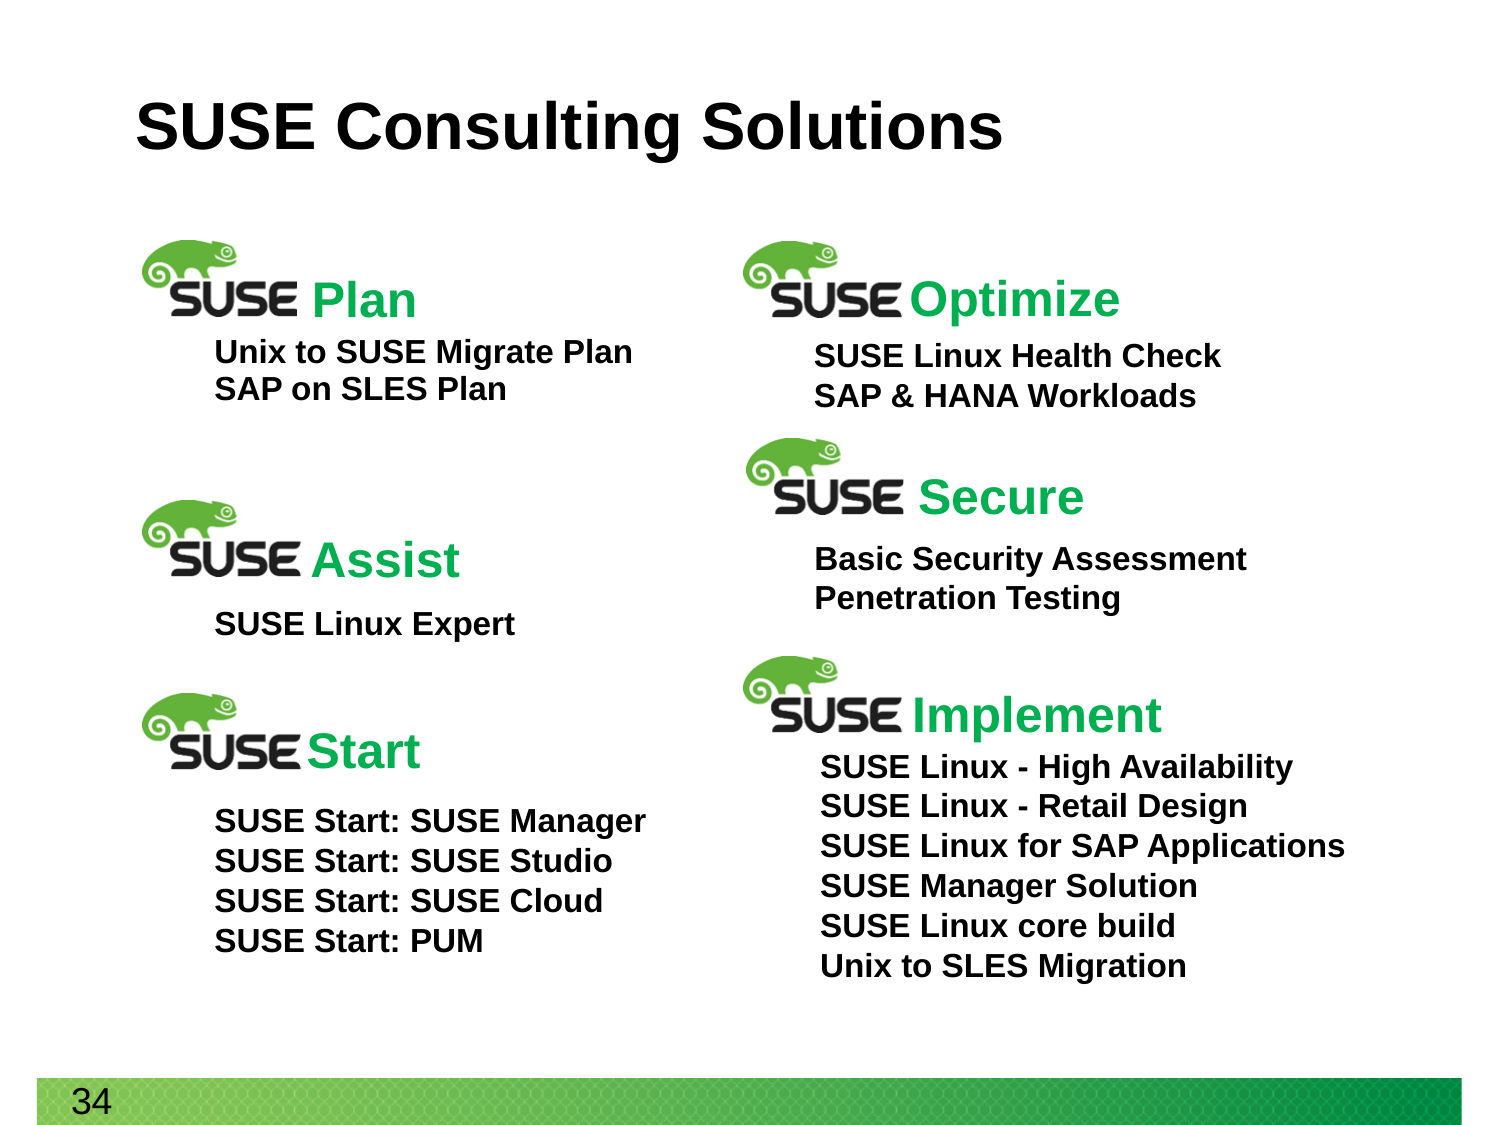

SUSE Consulting Solutions
Optimize
Plan
Unix to SUSE Migrate Plan
SAP on SLES Plan
SUSE Linux Health Check
SAP & HANA Workloads
Secure
Assist
Basic Security Assessment
Penetration Testing
SUSE Linux Expert
Implement
Start
SUSE Linux - High Availability
SUSE Linux - Retail Design
SUSE Linux for SAP Applications
SUSE Manager Solution
SUSE Linux core build
Unix to SLES Migration
SUSE Start: SUSE Manager
SUSE Start: SUSE Studio
SUSE Start: SUSE Cloud
SUSE Start: PUM